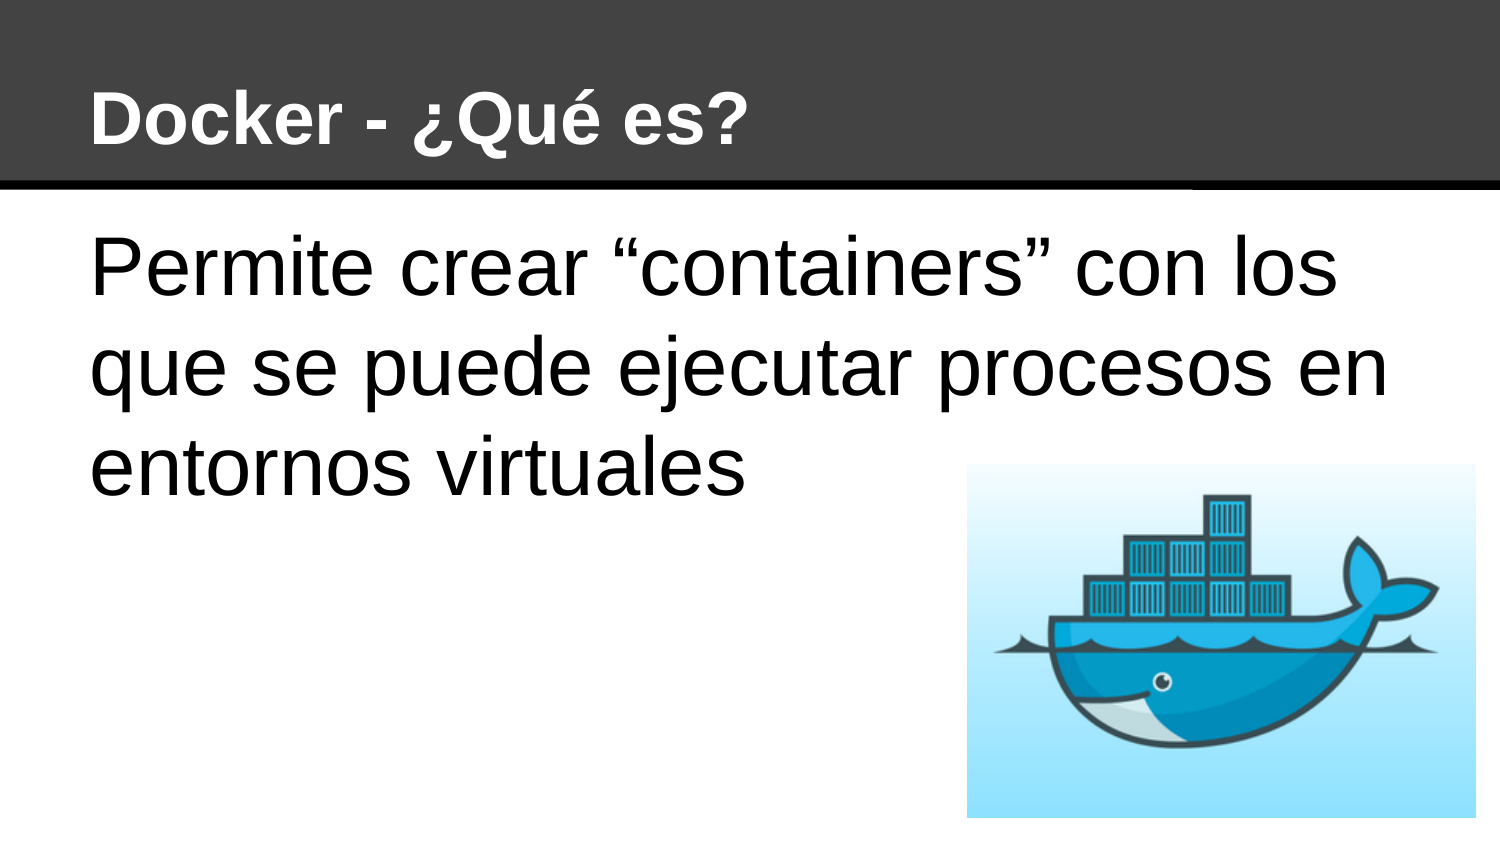

Docker - ¿Qué es?
Permite crear “containers” con los que se puede ejecutar procesos en entornos virtuales